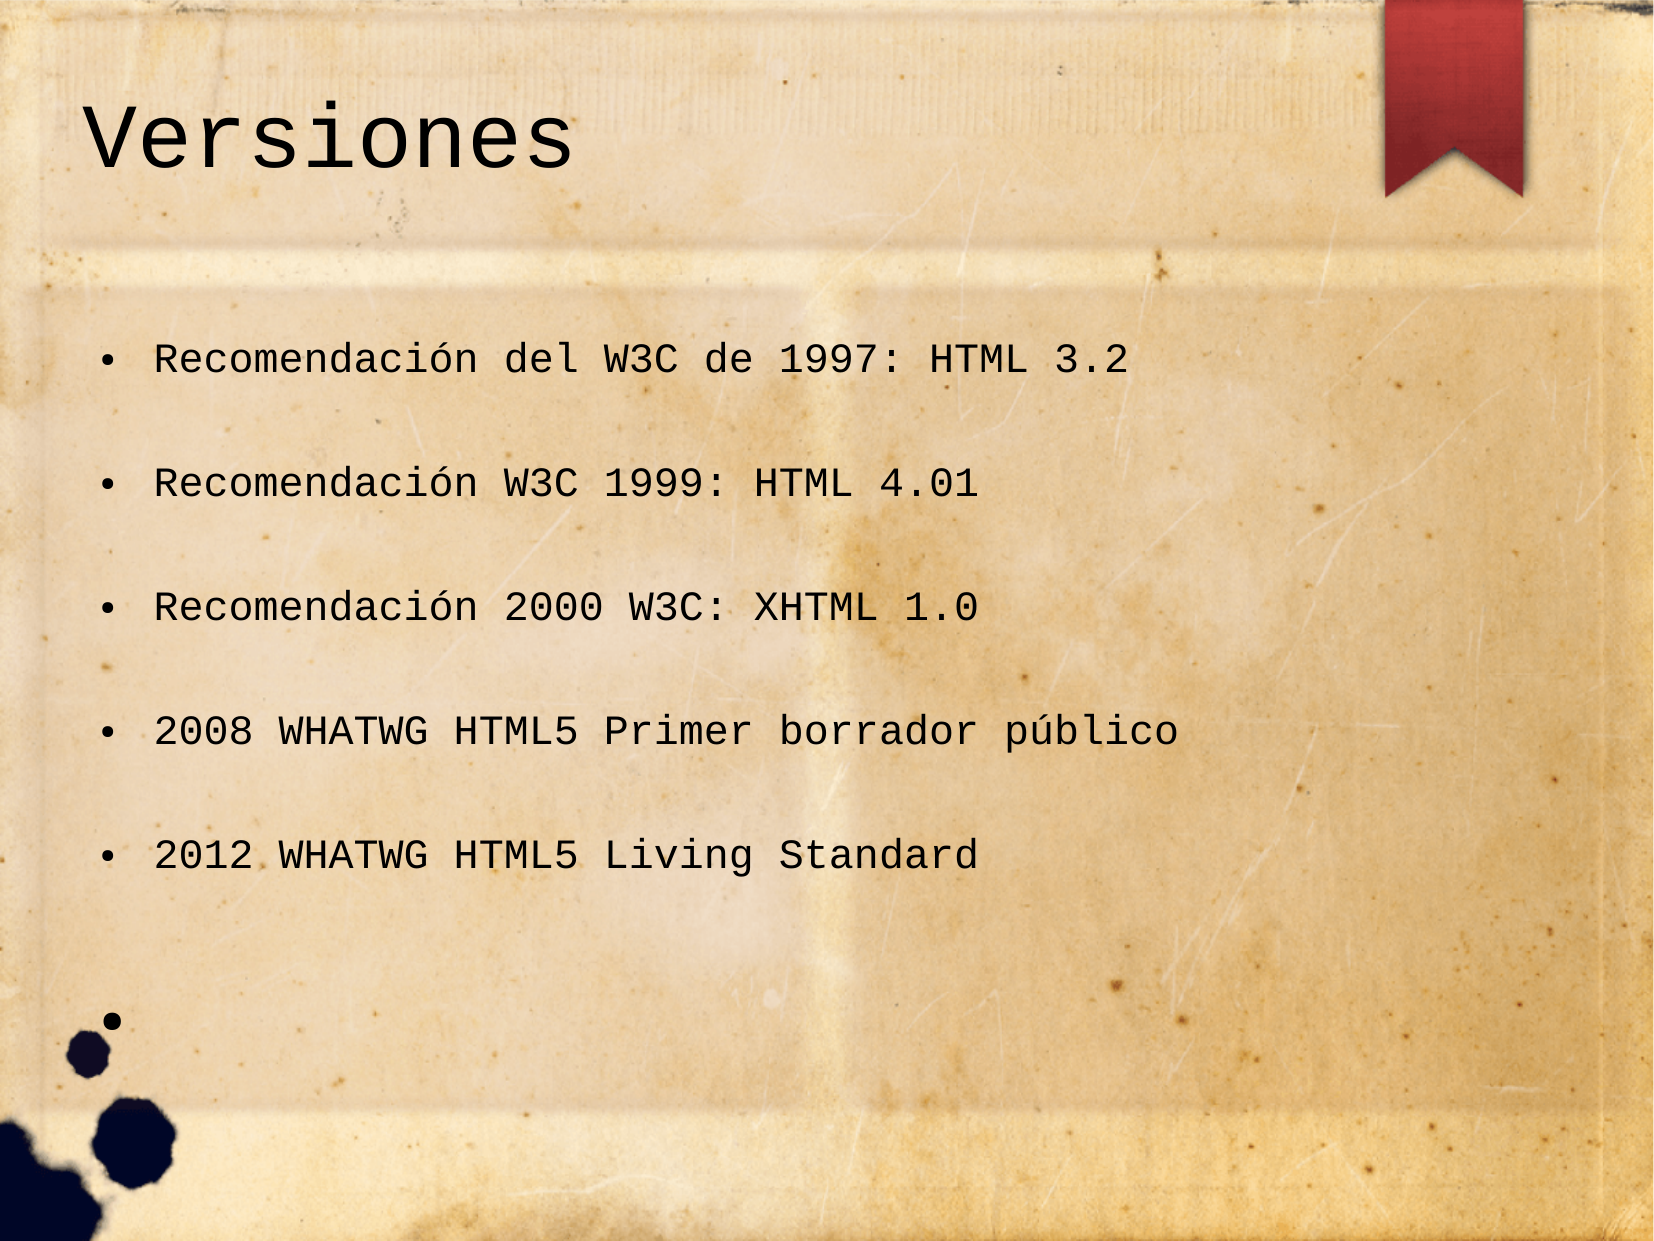

# Versiones
Recomendación del W3C de 1997: HTML 3.2
Recomendación W3C 1999: HTML 4.01
Recomendación 2000 W3C: XHTML 1.0
2008 WHATWG HTML5 Primer borrador público
2012 WHATWG HTML5 Living Standard